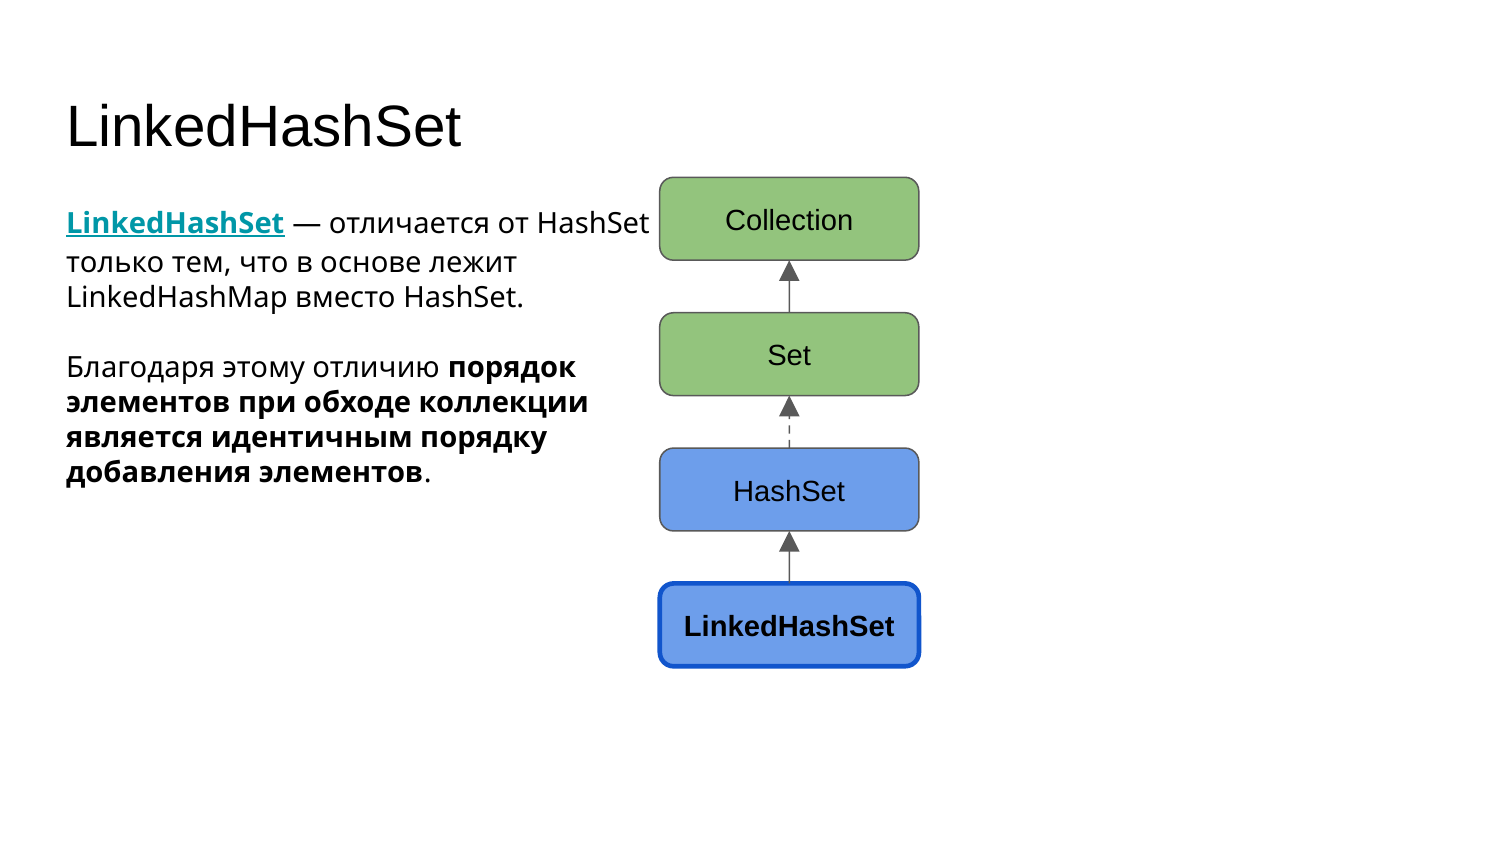

# LinkedHashSet
Collection
LinkedHashSet — отличается от HashSet только тем, что в основе лежит LinkedHashMap вместо HashSet.
Благодаря этому отличию порядок элементов при обходе коллекции является идентичным порядку добавления элементов.
Set
HashSet
LinkedHashSet